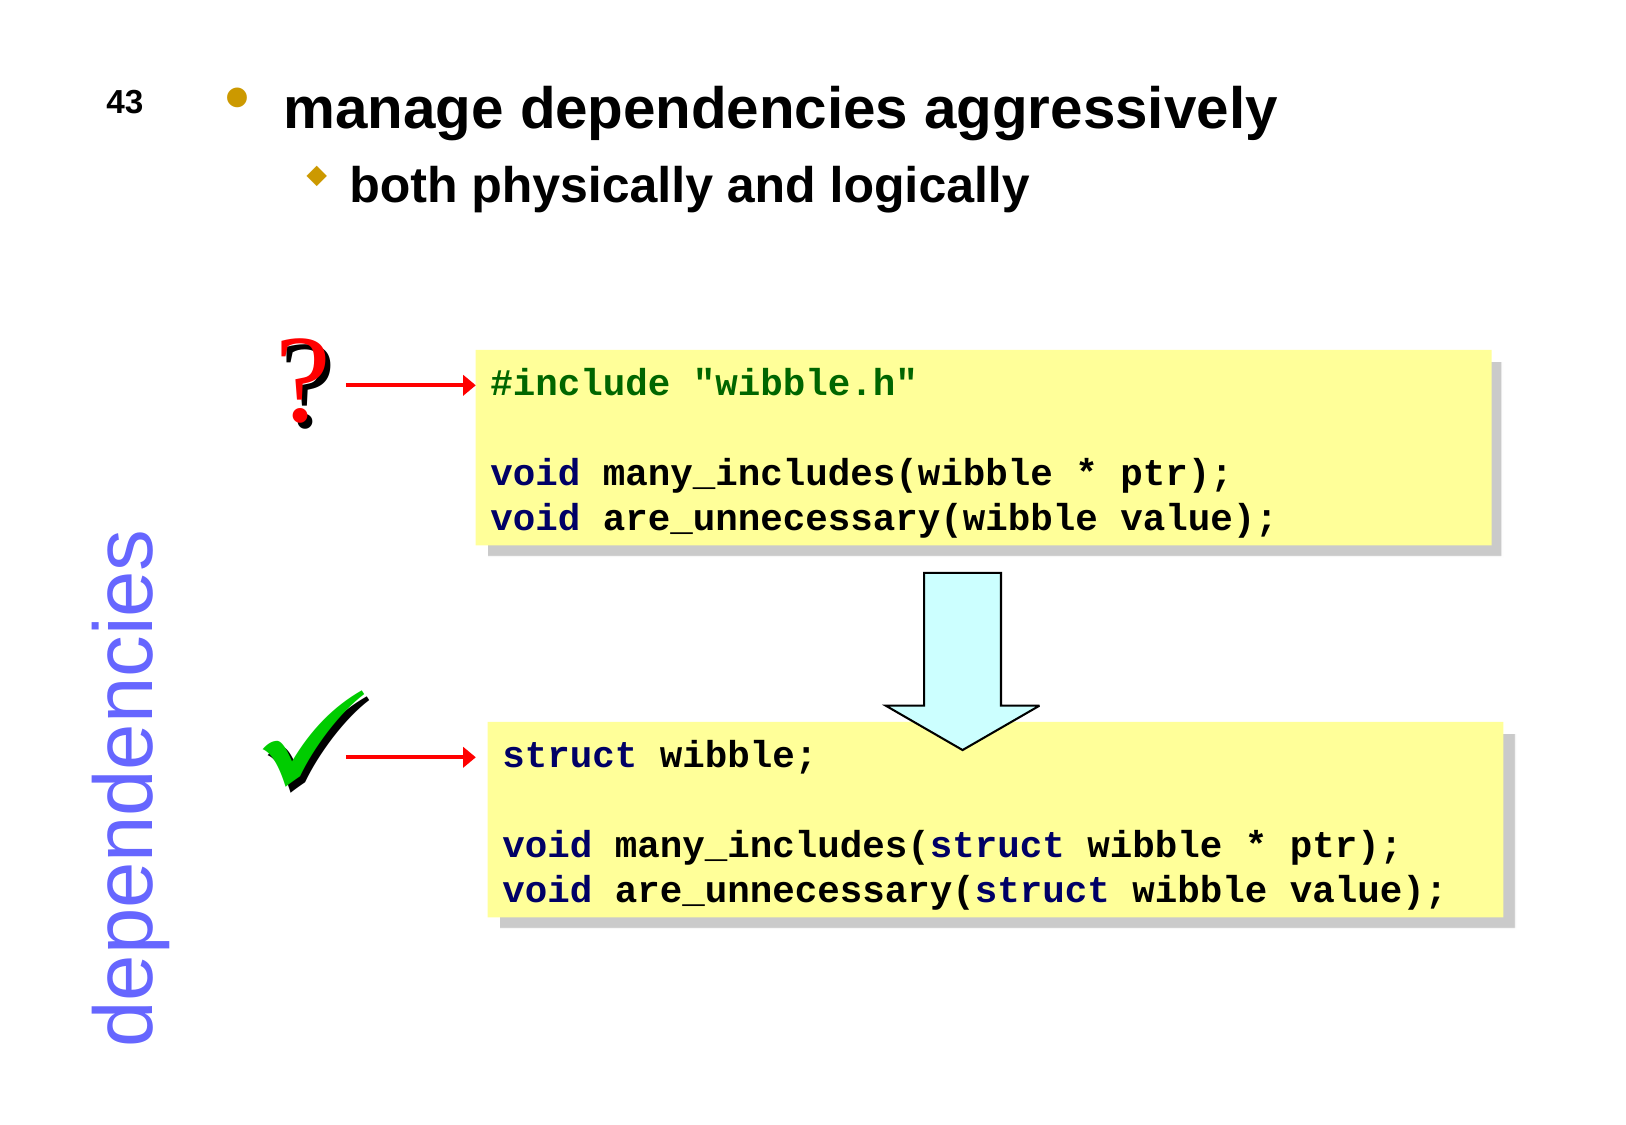

43
manage dependencies aggressively
both physically and logically
?
#include "wibble.h"
void many_includes(wibble * ptr);
void are_unnecessary(wibble value);
# dependencies

struct wibble;
void many_includes(struct wibble * ptr);
void are_unnecessary(struct wibble value);